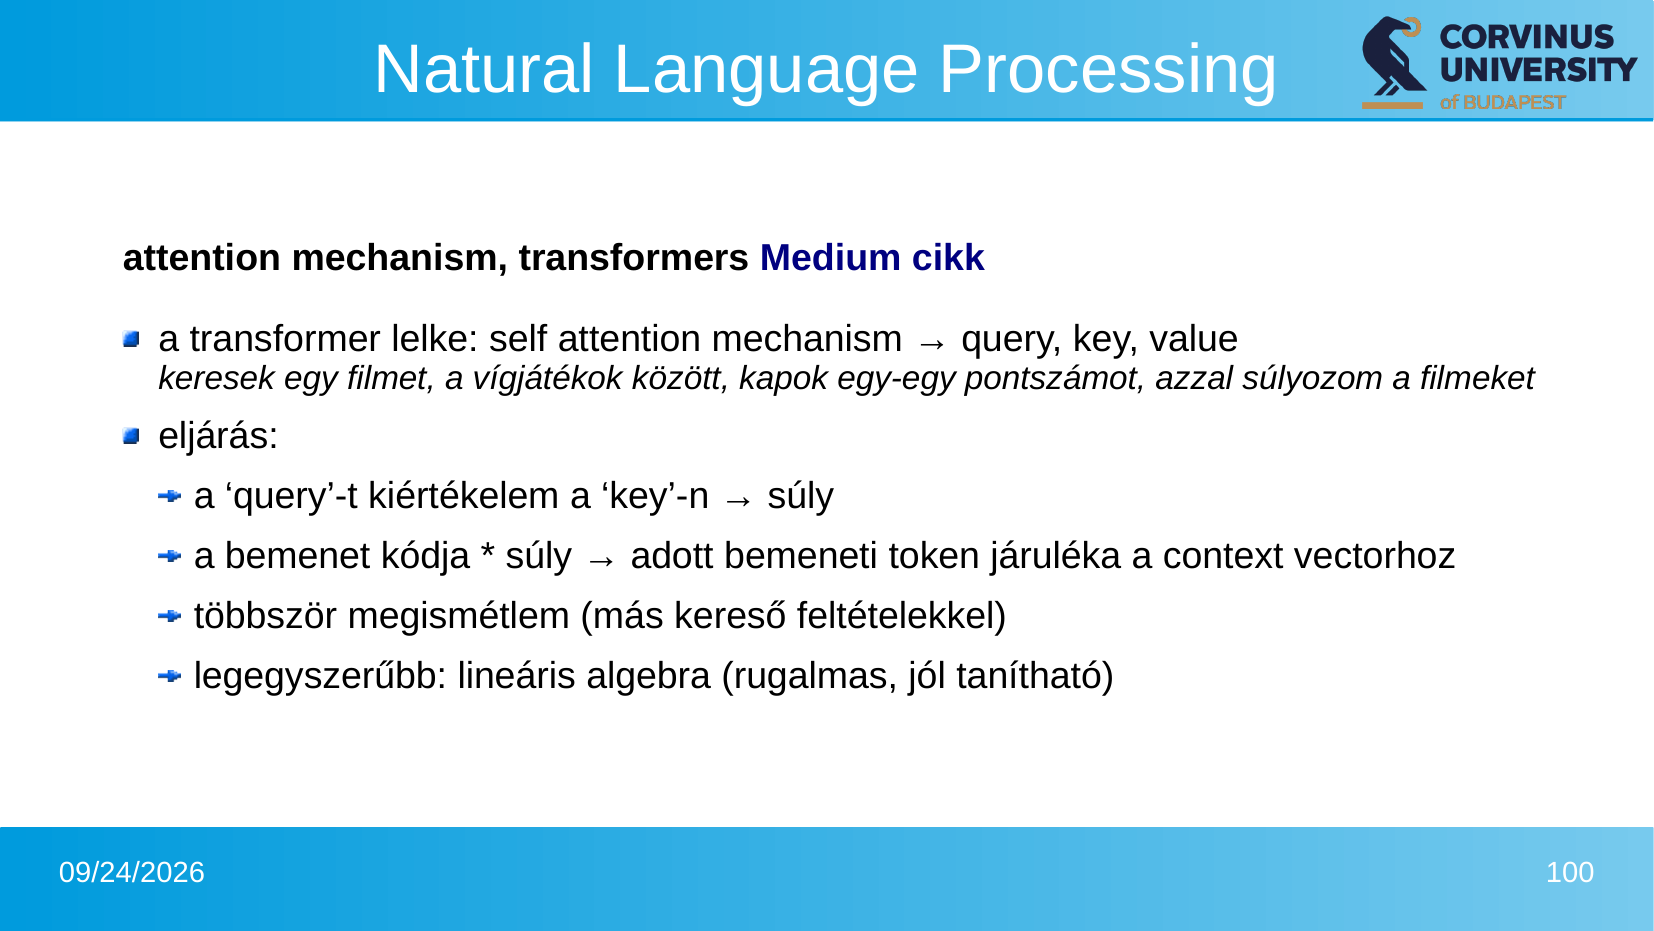

# Natural Language Processing
attention mechanism, transformers Medium cikk
a transformer lelke: self attention mechanism → query, key, value
keresek egy filmet, a vígjátékok között, kapok egy-egy pontszámot, azzal súlyozom a filmeket
eljárás:
a ‘query’-t kiértékelem a ‘key’-n → súly
a bemenet kódja * súly → adott bemeneti token járuléka a context vectorhoz
többször megismétlem (más kereső feltételekkel)
legegyszerűbb: lineáris algebra (rugalmas, jól tanítható)
100